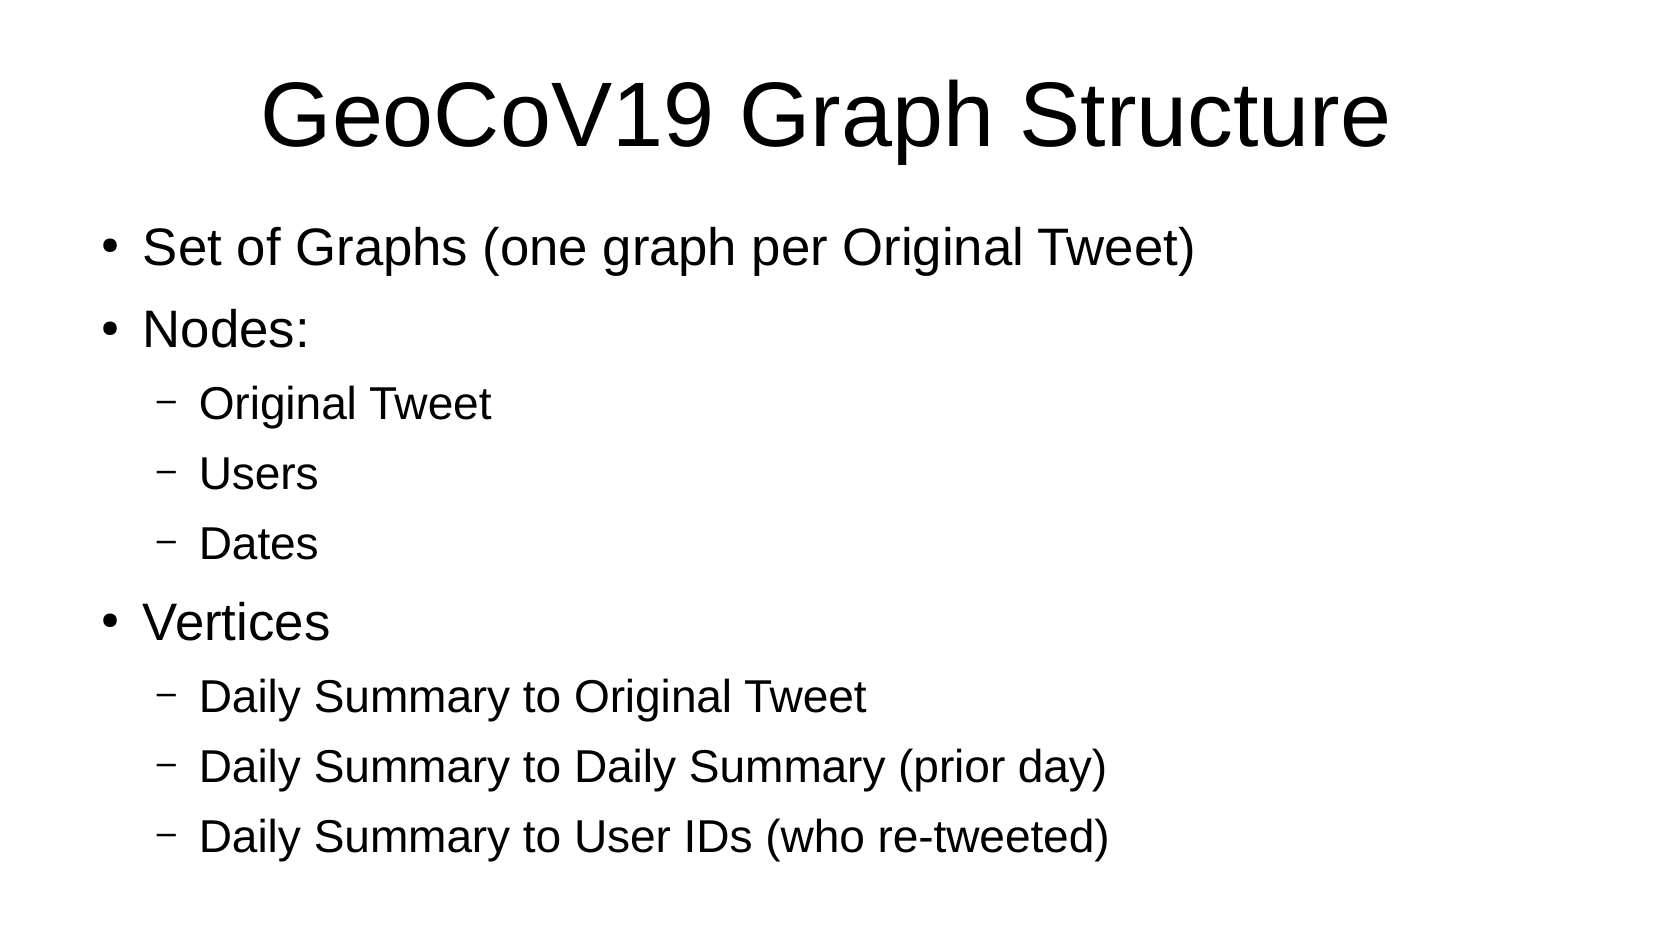

# GeoCoV19 Graph Structure
Set of Graphs (one graph per Original Tweet)
Nodes:
Original Tweet
Users
Dates
Vertices
Daily Summary to Original Tweet
Daily Summary to Daily Summary (prior day)
Daily Summary to User IDs (who re-tweeted)